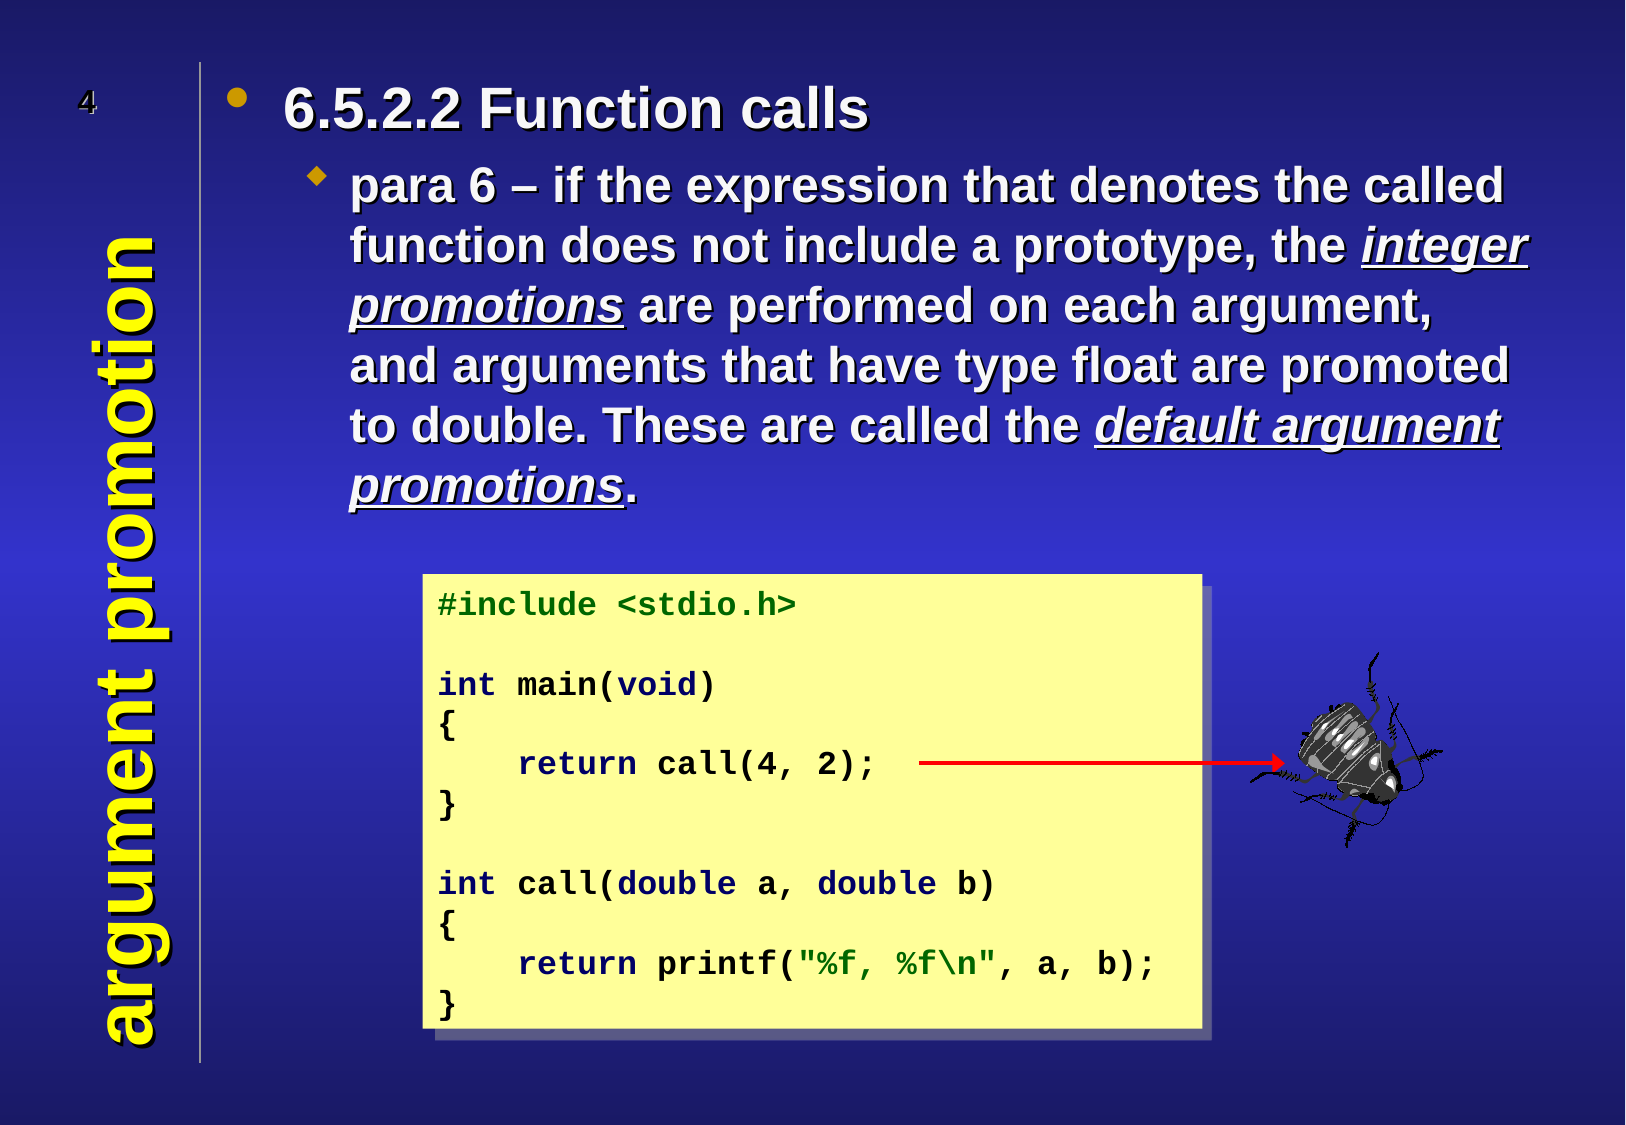

4
6.5.2.2 Function calls
para 6 – if the expression that denotes the called function does not include a prototype, the integer promotions are performed on each argument, and arguments that have type float are promoted to double. These are called the default argument promotions.
# argument promotion
#include <stdio.h>
int main(void)
{
 return call(4, 2);
}
int call(double a, double b)
{
 return printf("%f, %f\n", a, b);
}